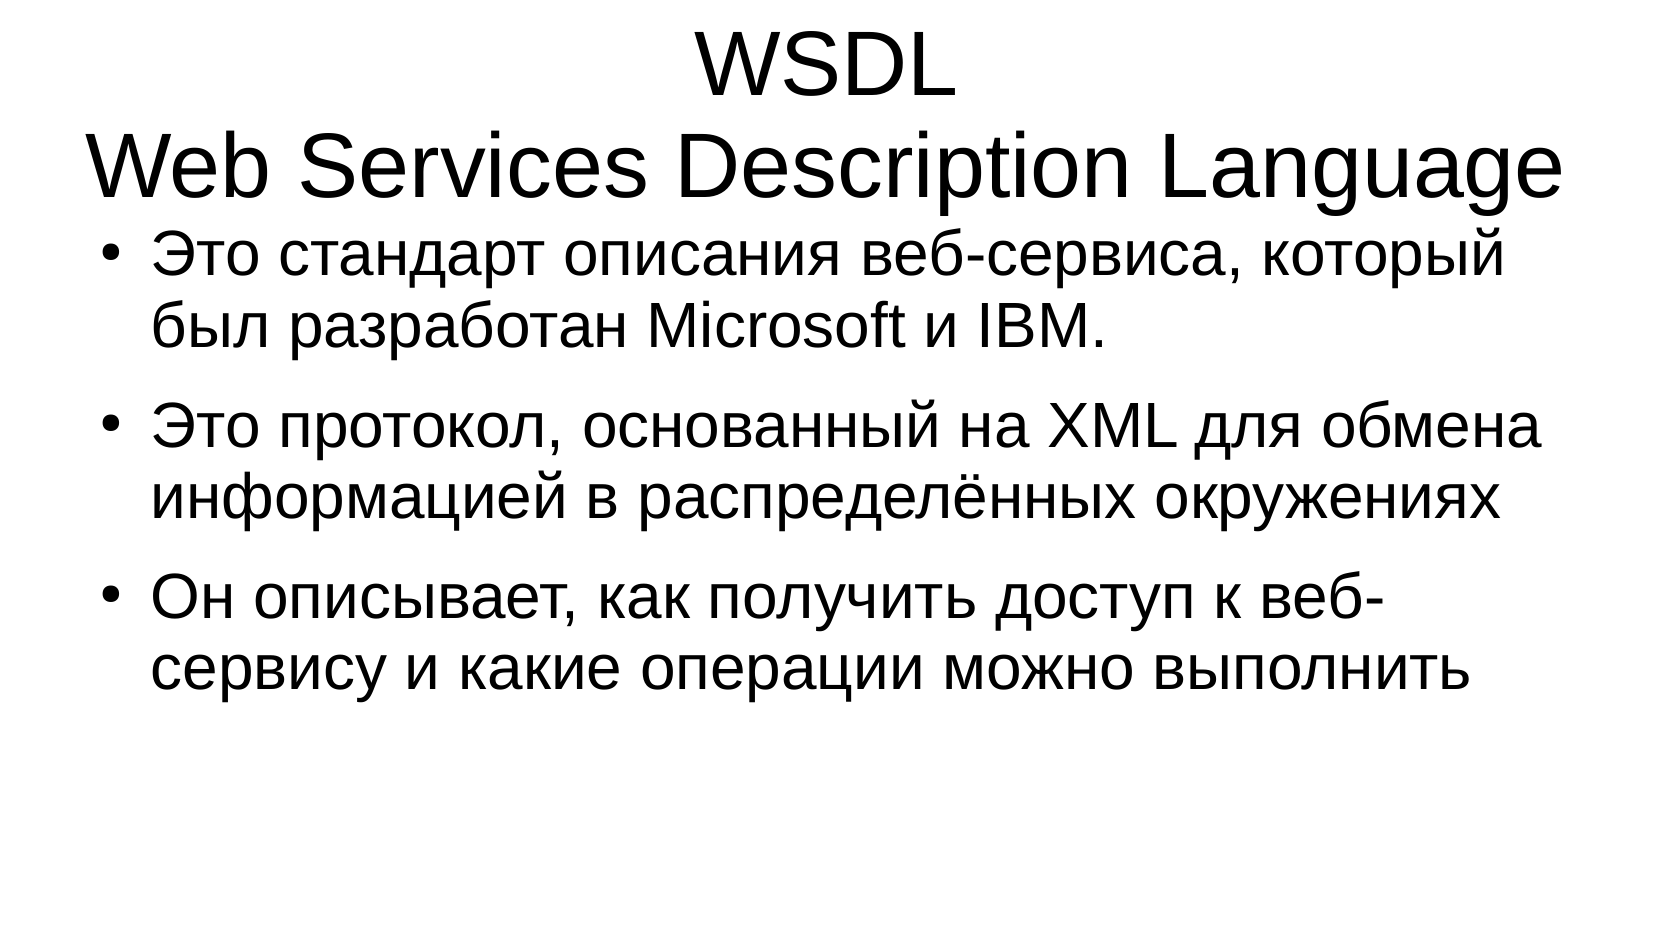

# WSDL Web Services Description Language
Это стандарт описания веб-сервиса, который был разработан Microsoft и IBM.
Это протокол, основанный на XML для обмена информацией в распределённых окружениях
Он описывает, как получить доступ к веб-сервису и какие операции можно выполнить